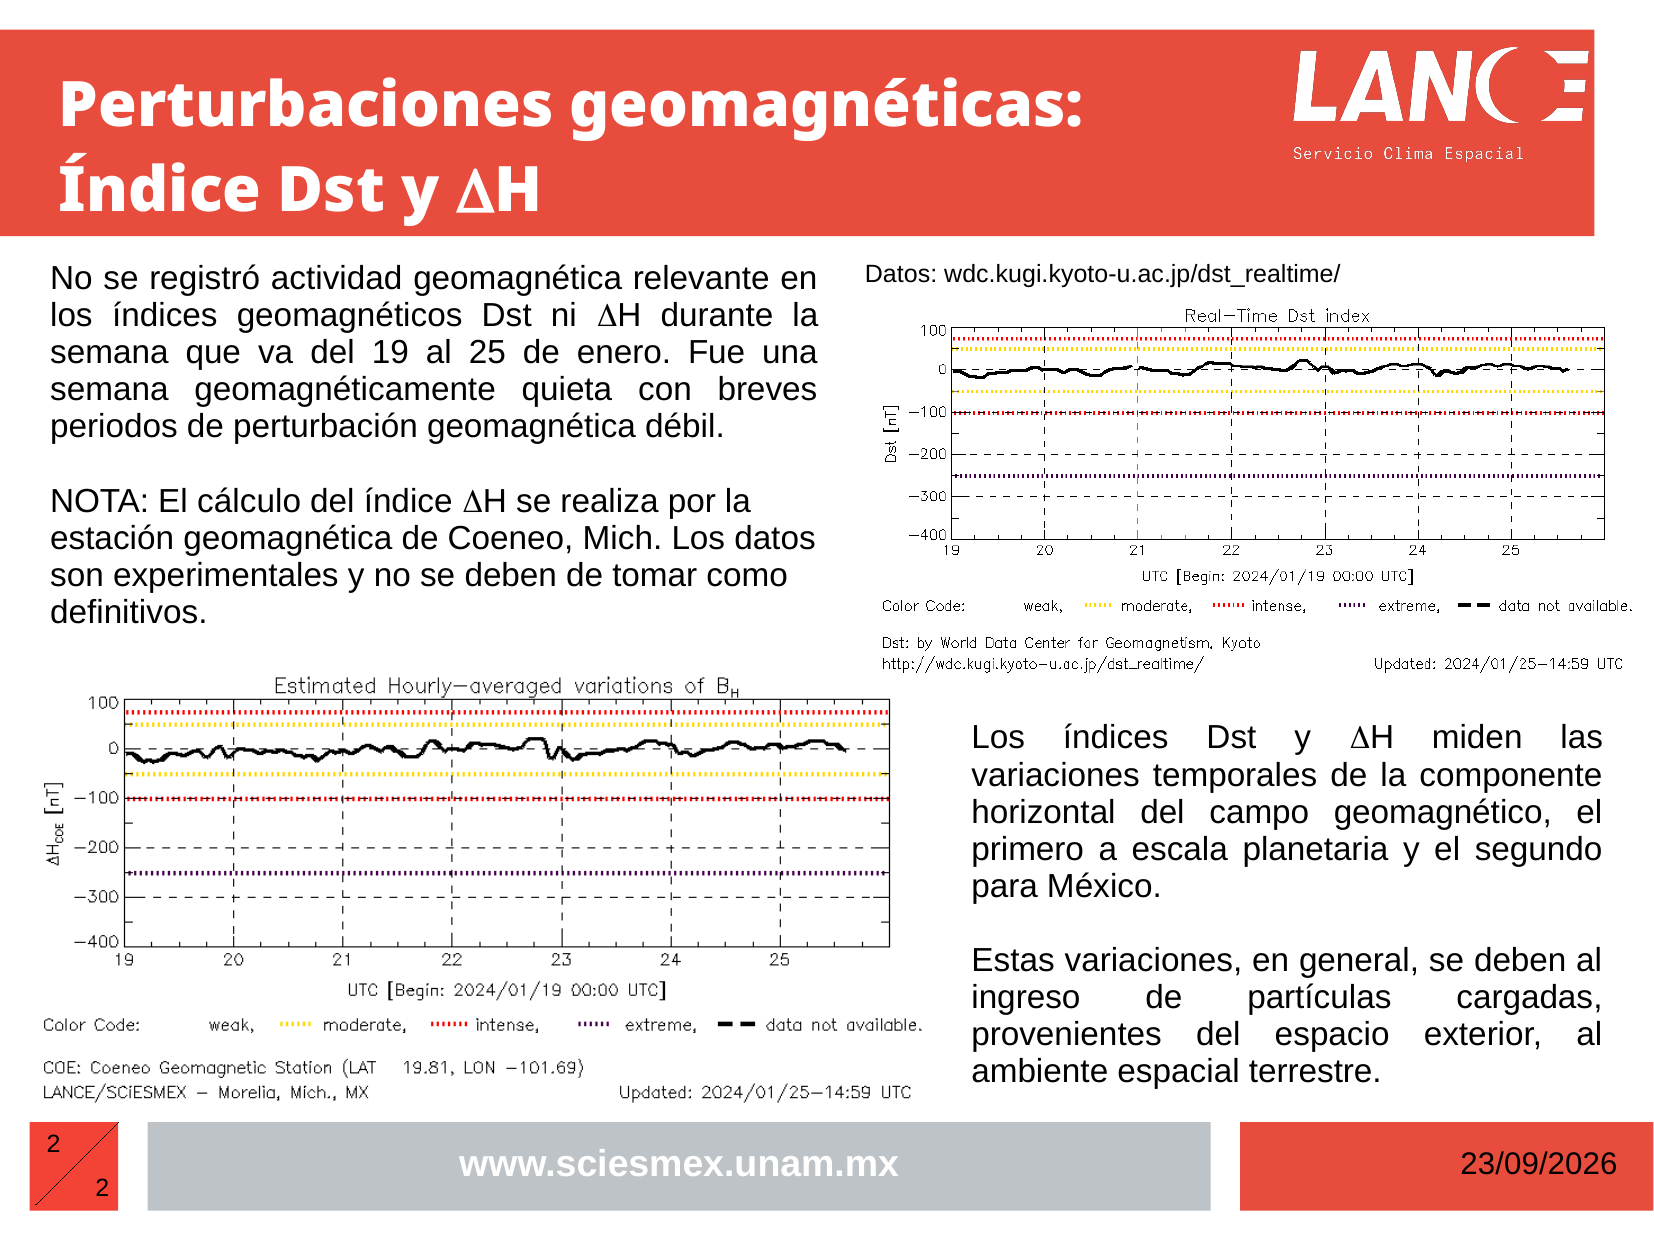

# Perturbaciones geomagnéticas: Índice Dst y DH
No se registró actividad geomagnética relevante en los índices geomagnéticos Dst ni DH durante la semana que va del 19 al 25 de enero. Fue una semana geomagnéticamente quieta con breves periodos de perturbación geomagnética débil.
NOTA: El cálculo del índice DH se realiza por la estación geomagnética de Coeneo, Mich. Los datos son experimentales y no se deben de tomar como definitivos.
Datos: wdc.kugi.kyoto-u.ac.jp/dst_realtime/
Los índices Dst y DH miden las variaciones temporales de la componente horizontal del campo geomagnético, el primero a escala planetaria y el segundo para México.
Estas variaciones, en general, se deben al ingreso de partículas cargadas, provenientes del espacio exterior, al ambiente espacial terrestre.
www.sciesmex.unam.mx
2